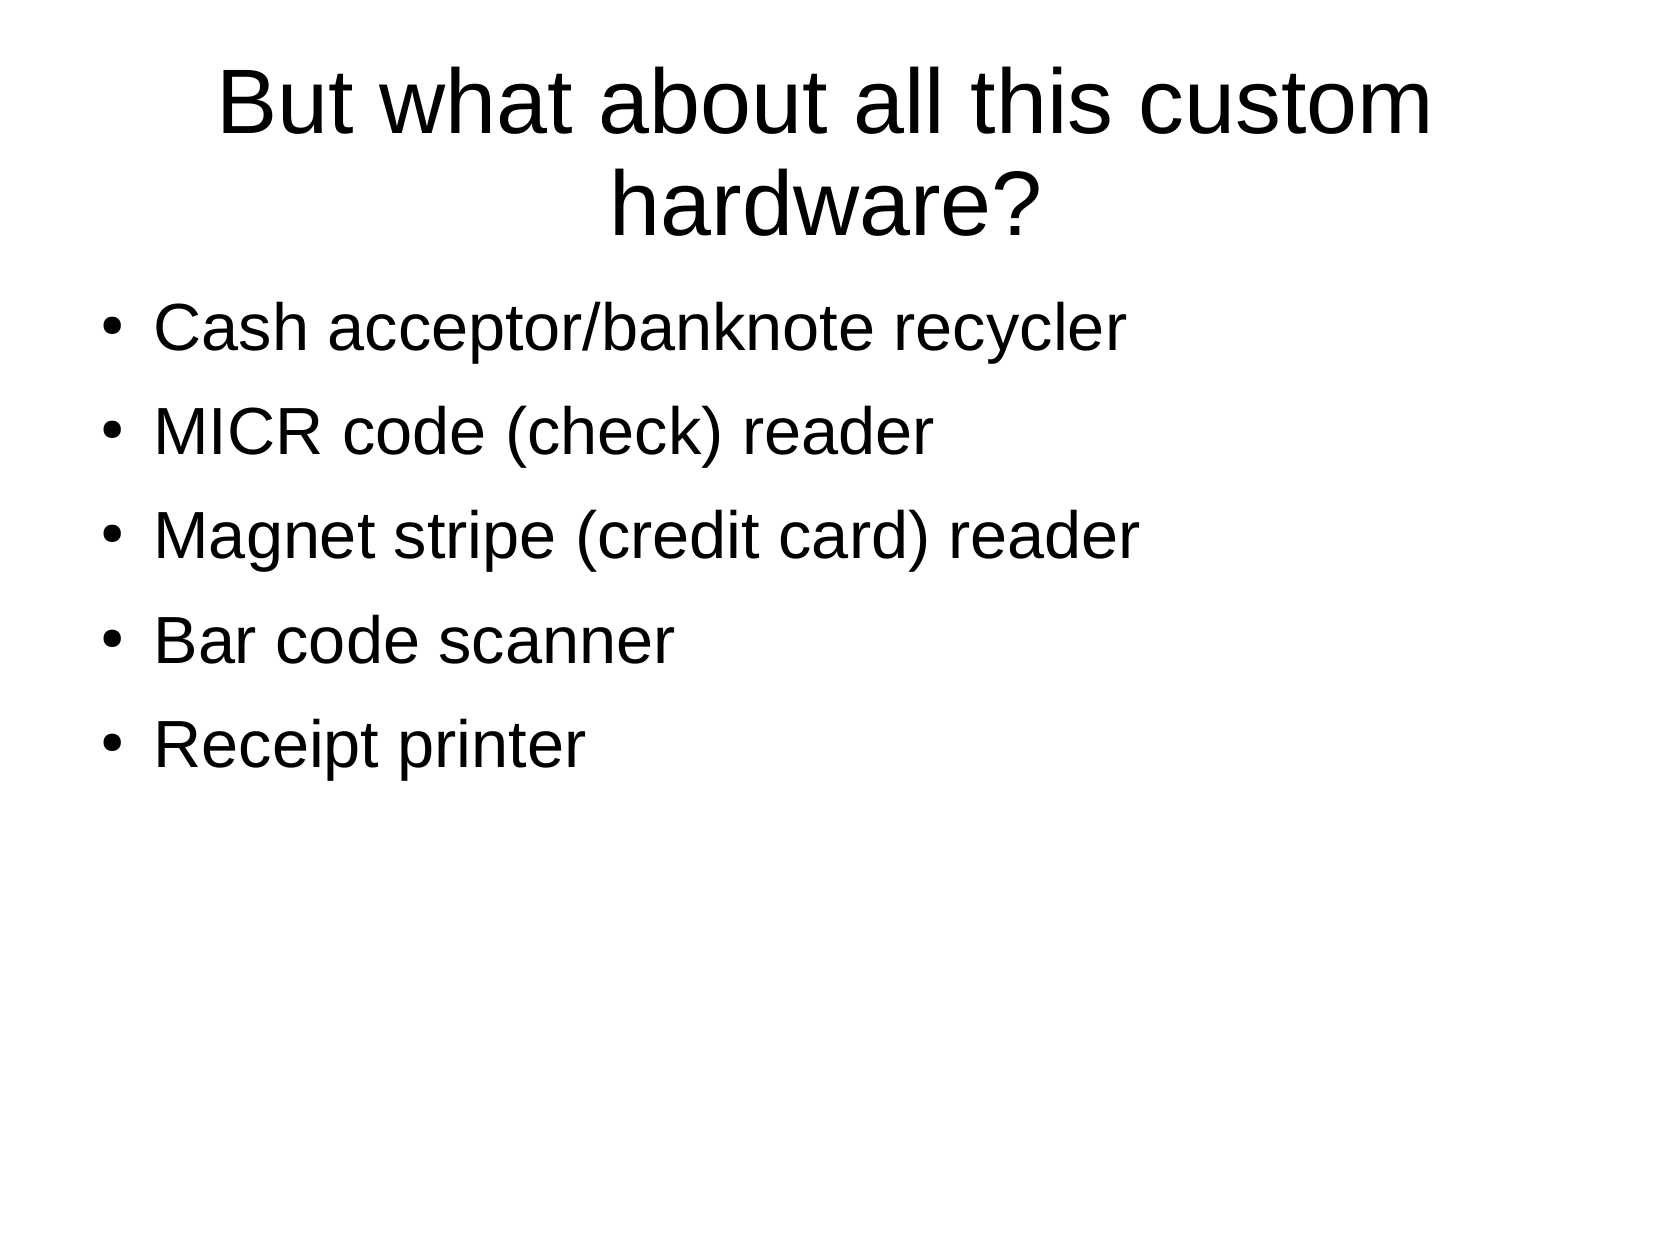

# But what about all this custom hardware?
Cash acceptor/banknote recycler
MICR code (check) reader
Magnet stripe (credit card) reader
Bar code scanner
Receipt printer